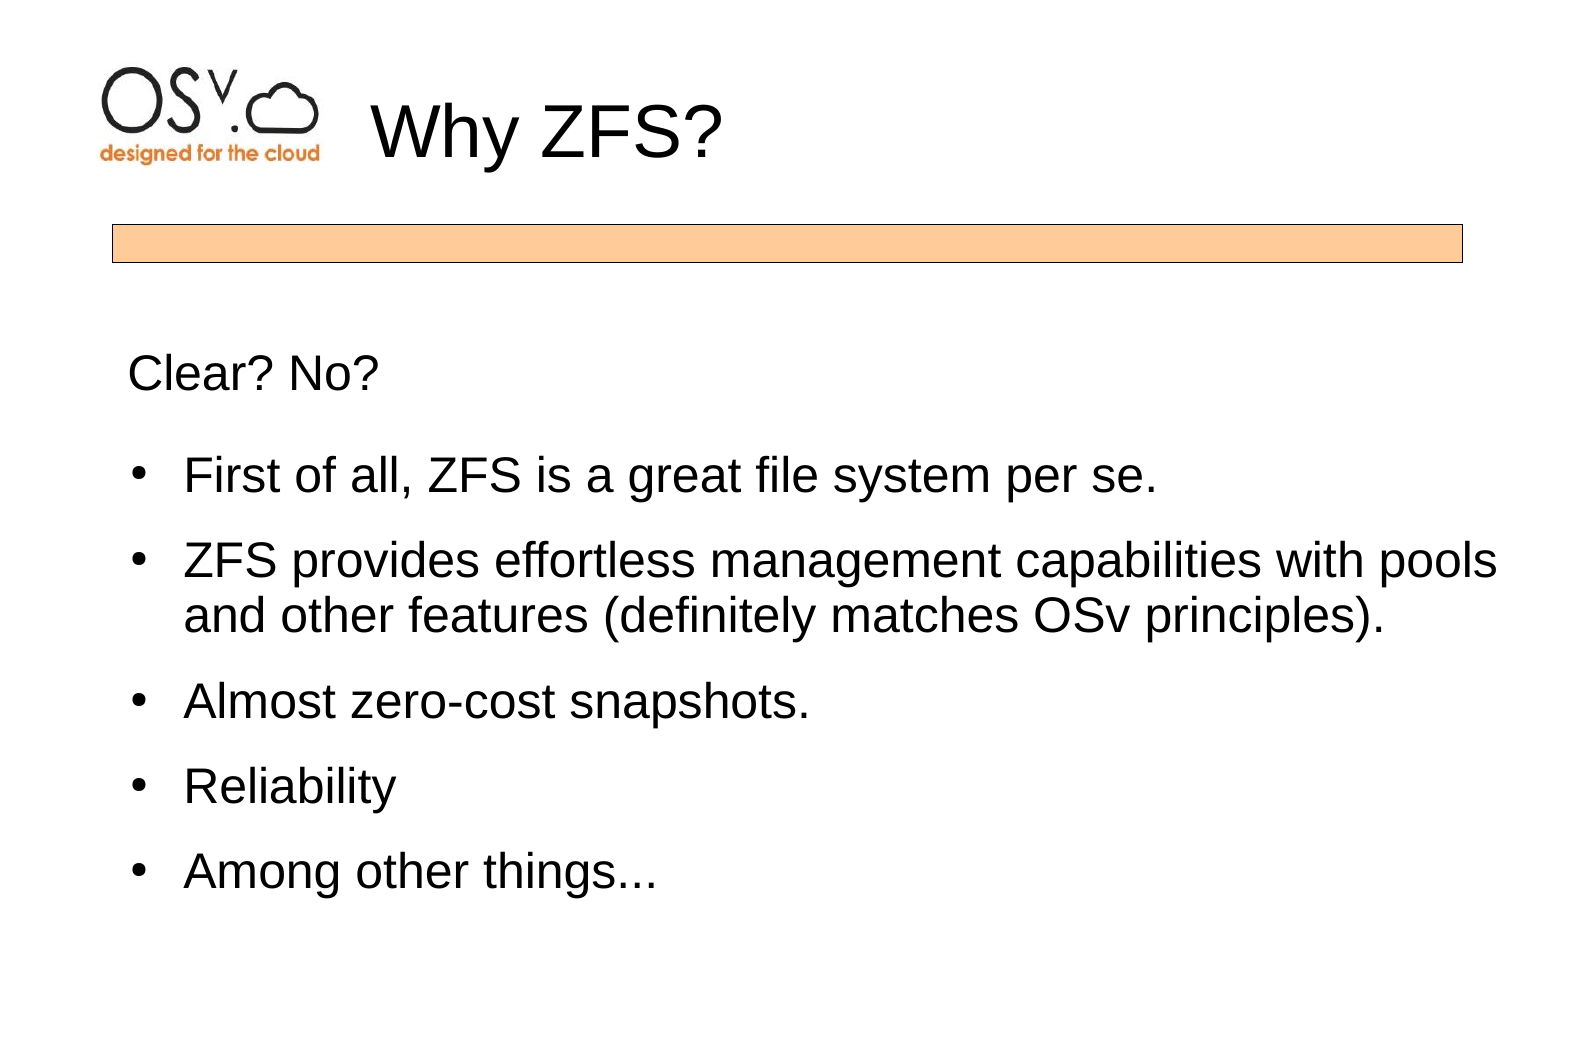

# Why ZFS?
Clear? No?
First of all, ZFS is a great file system per se.
ZFS provides effortless management capabilities with pools and other features (definitely matches OSv principles).
Almost zero-cost snapshots.
Reliability
Among other things...